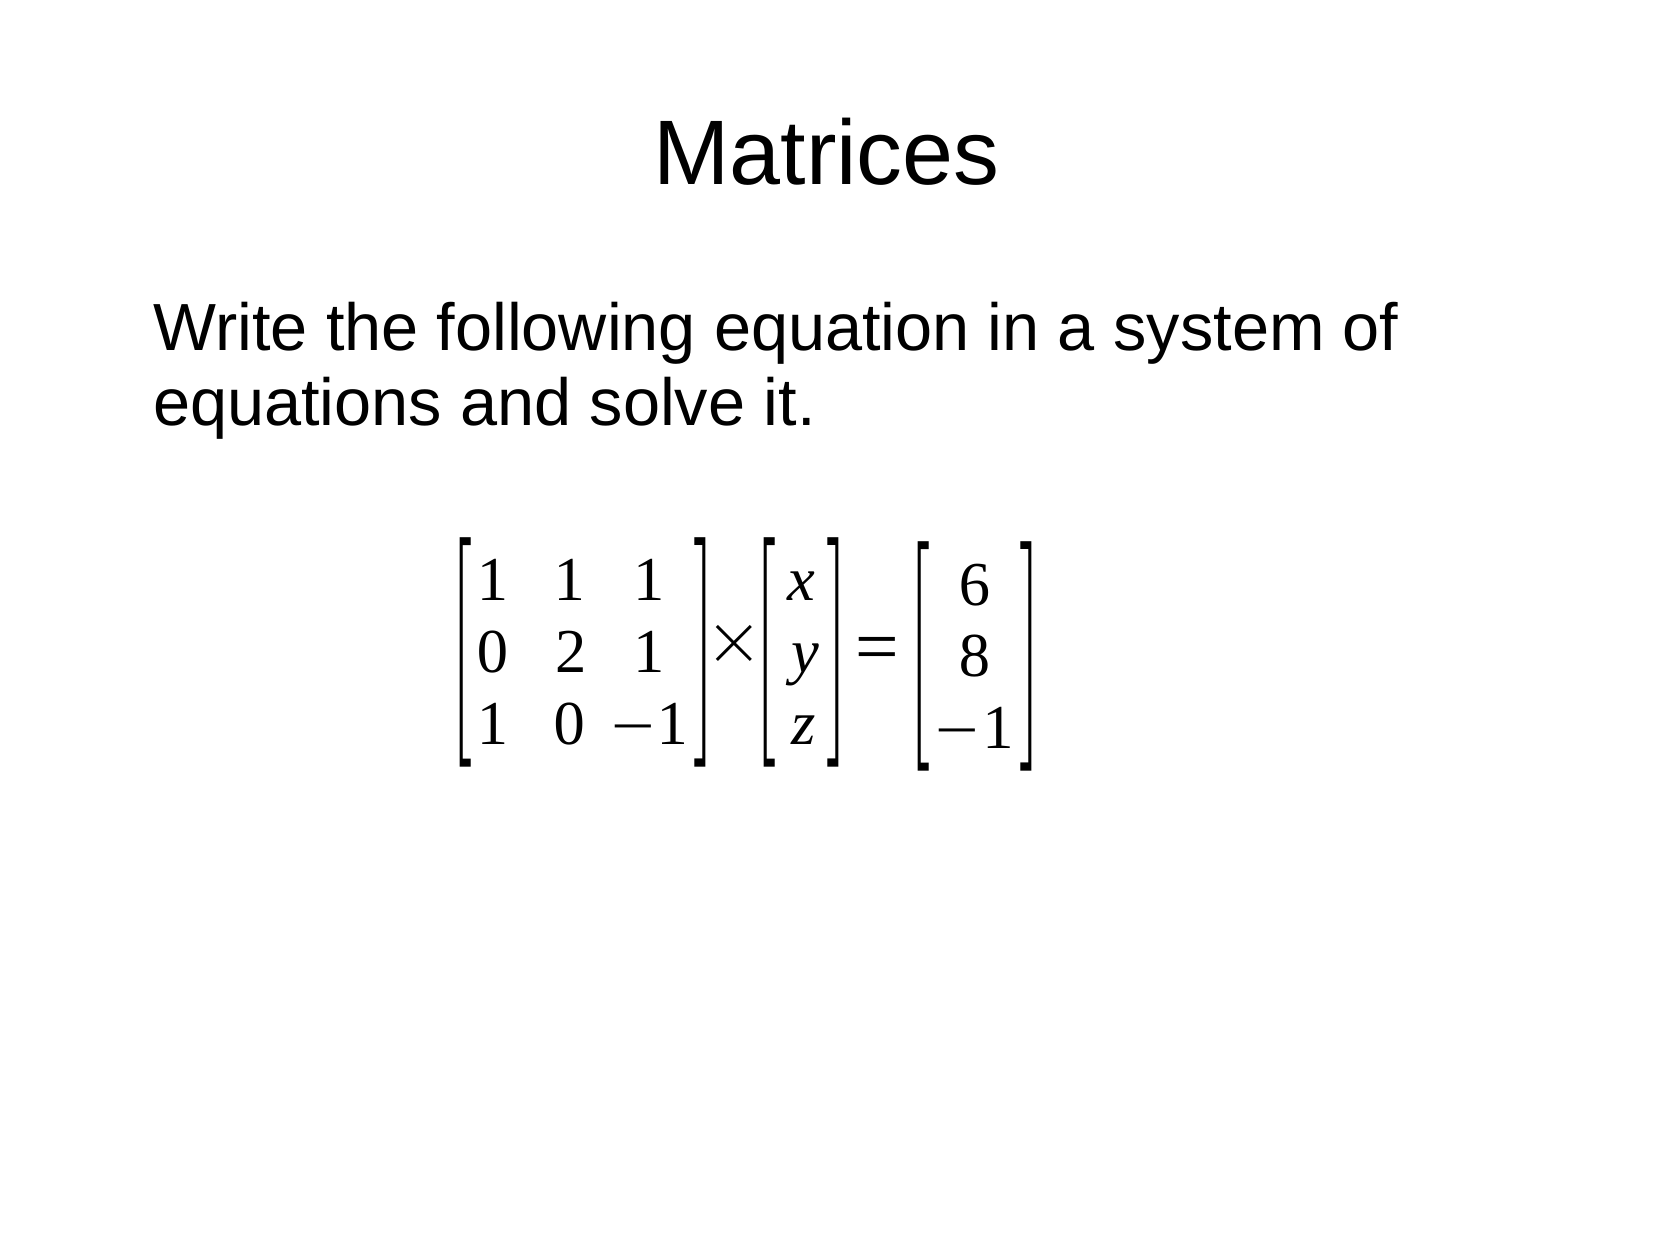

# Matrices
Write the following equation in a system of equations and solve it.